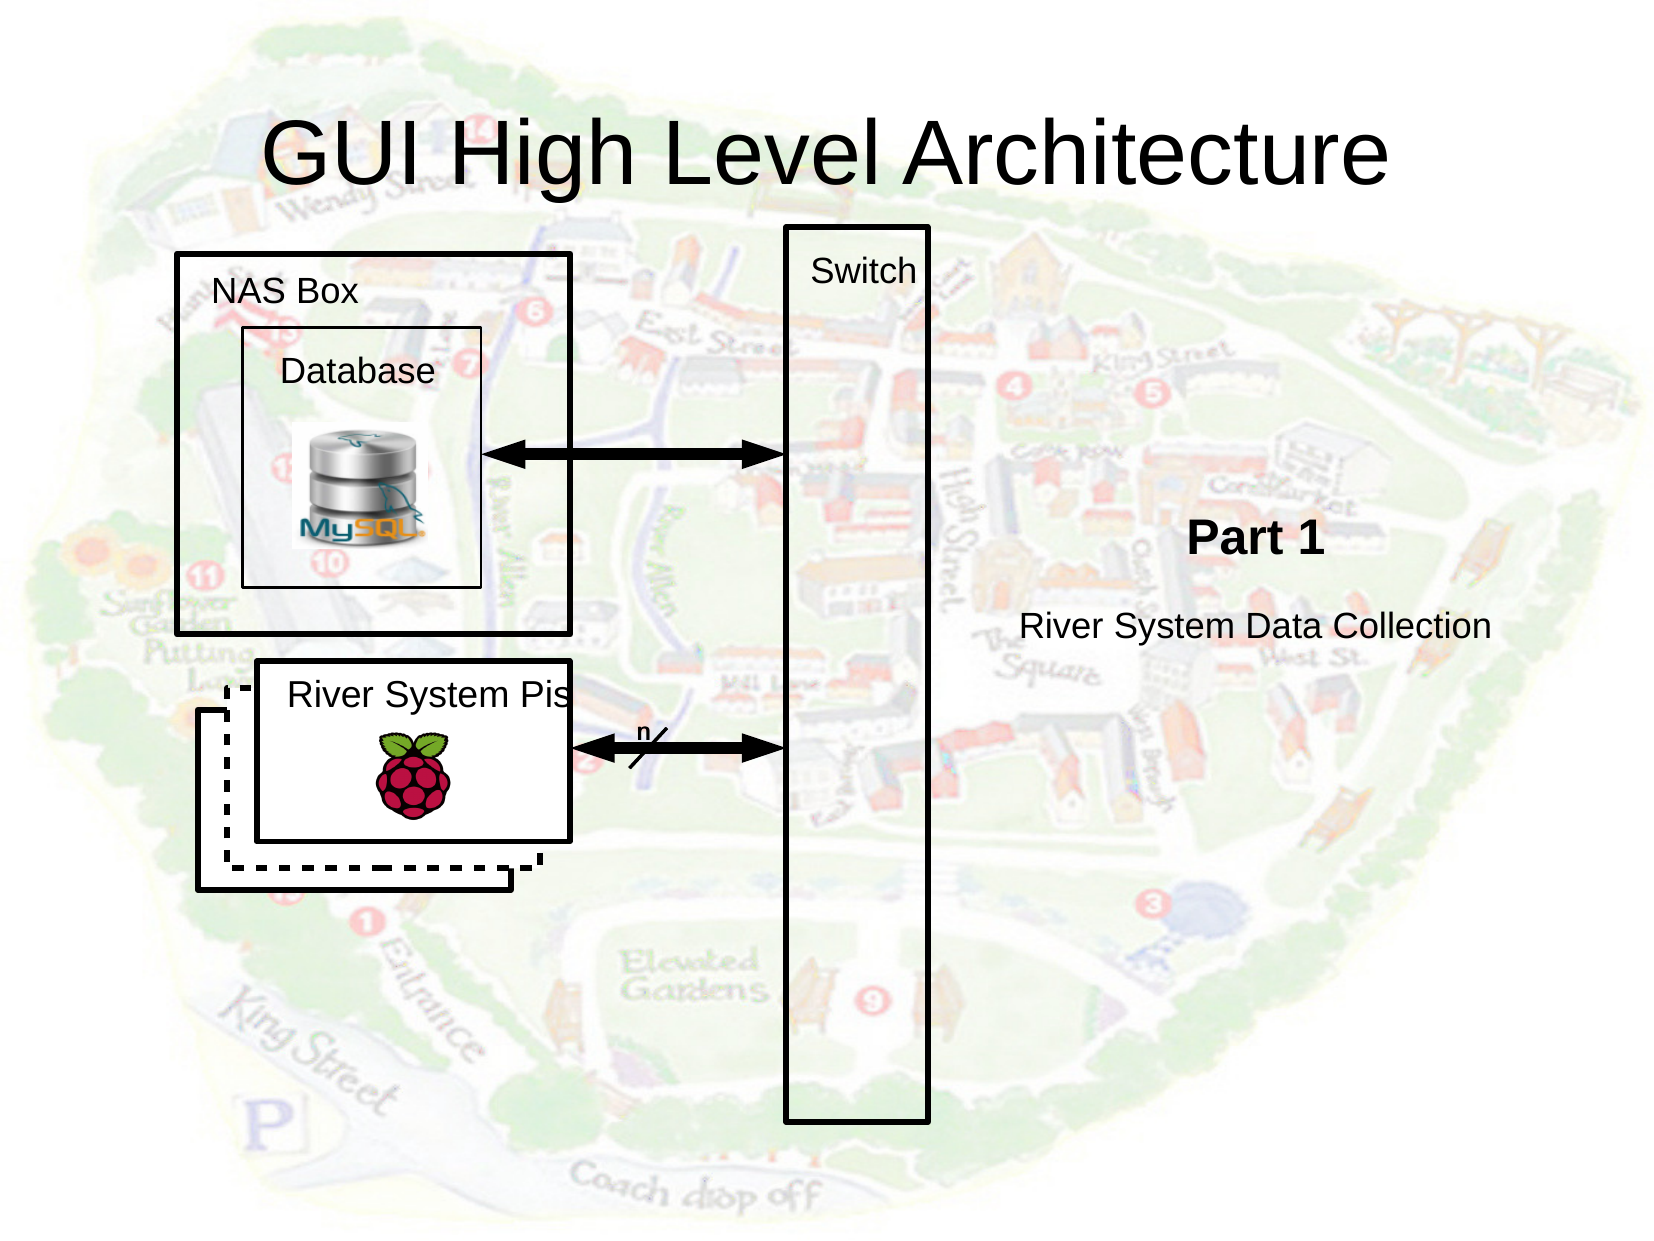

# GUI High Level Architecture
Switch
NAS Box
Database
Part 1
River System Data Collection
River System Pis
n
n